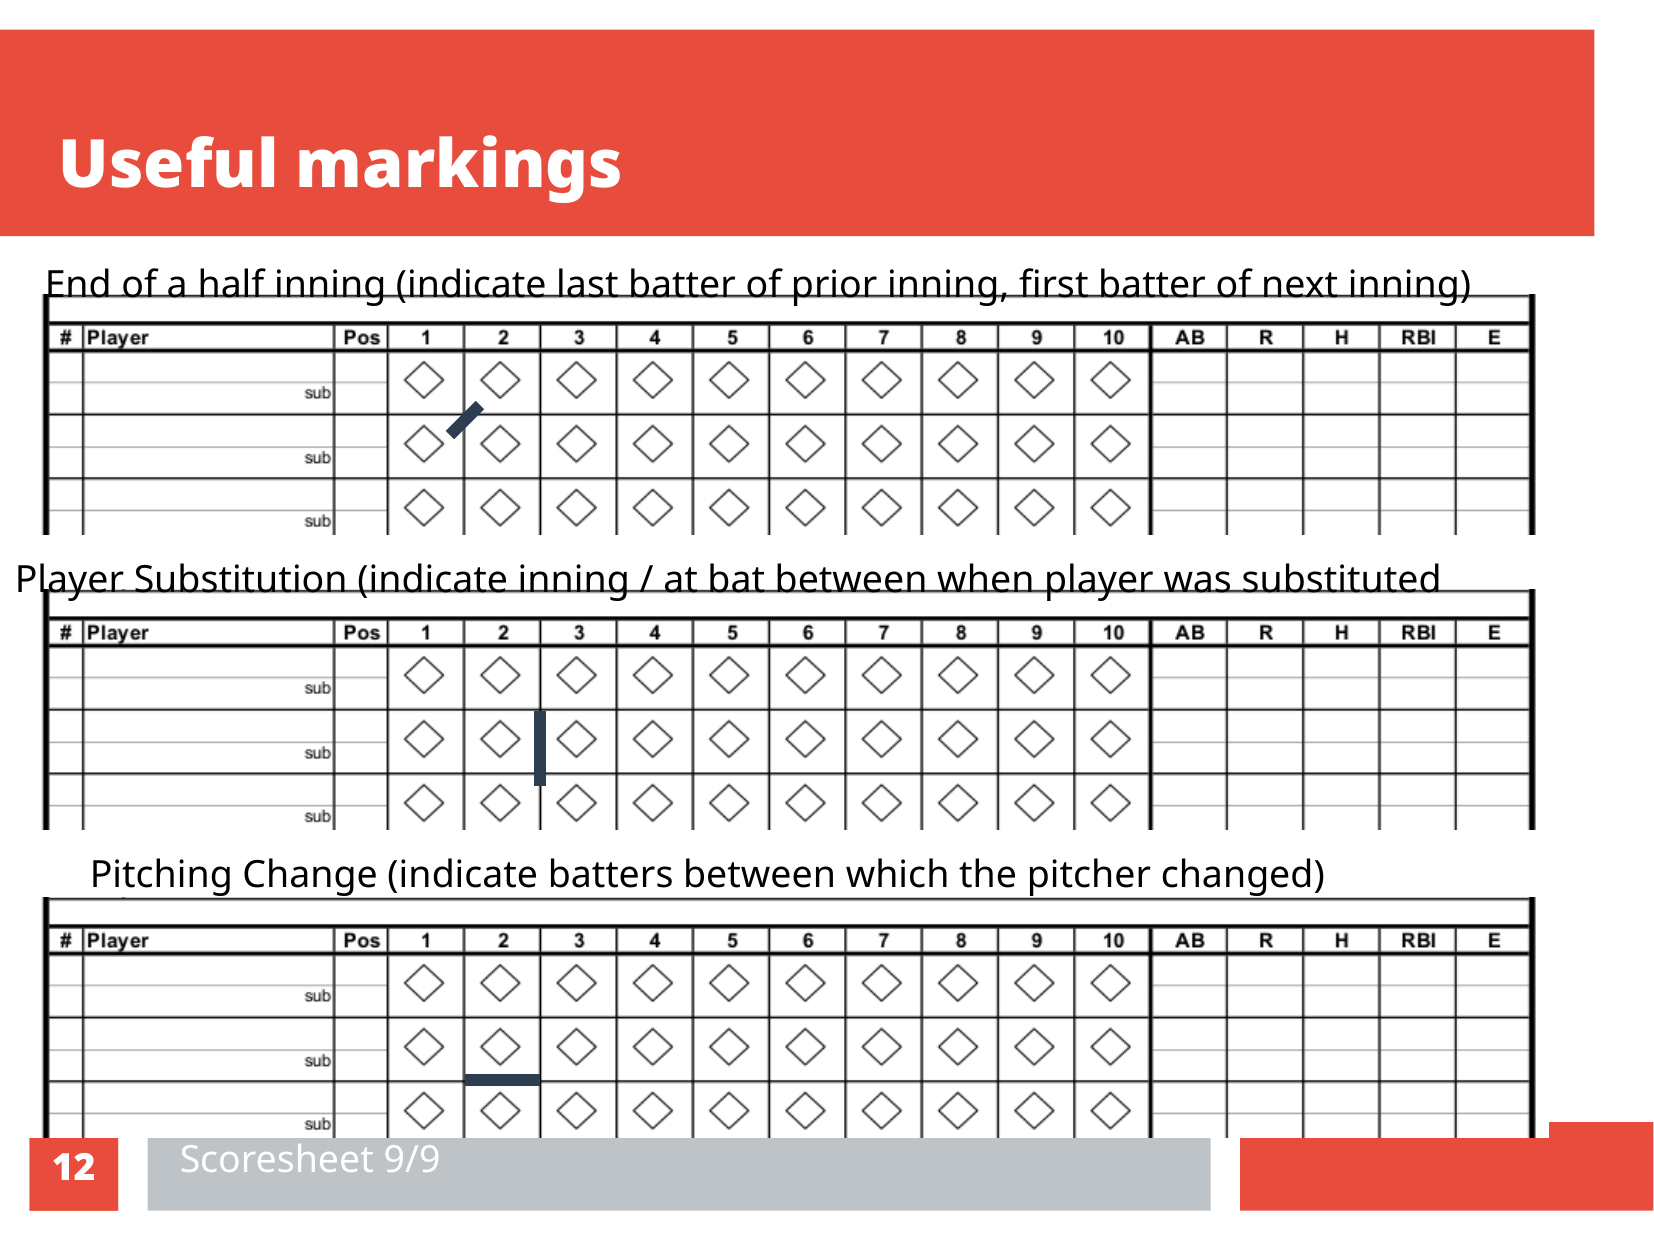

# Useful markings
End of a half inning (indicate last batter of prior inning, first batter of next inning)
Player Substitution (indicate inning / at bat between when player was substituted
Pitching Change (indicate batters between which the pitcher changed)
12
Scoresheet 9/9